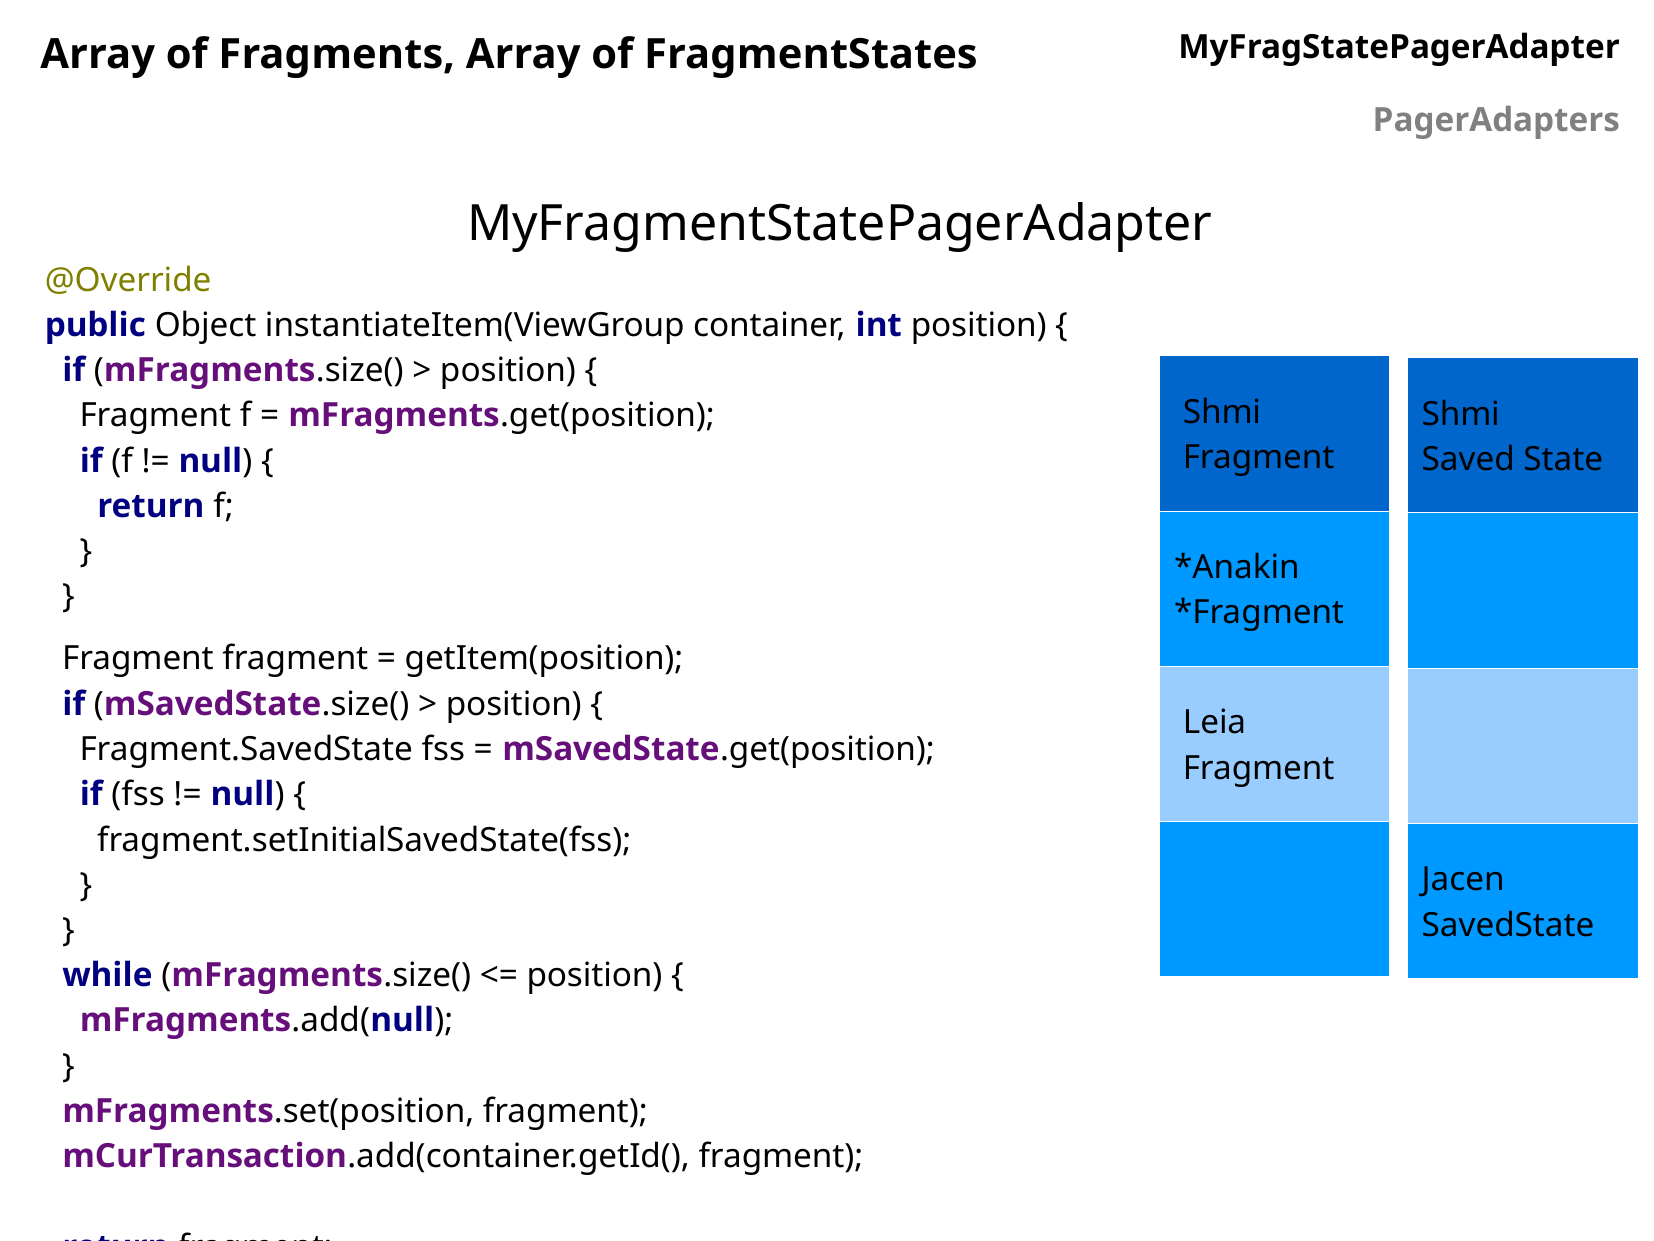

| Array of Fragments, Array of FragmentStates | MyFragStatePagerAdapter |
| --- | --- |
| | PagerAdapters |
MyPlainPagerAdapter - UML diagram
MyFragmentStatePagerAdapter
@Override
public Object instantiateItem(ViewGroup container, int position) {
 if (mFragments.size() > position) {
 Fragment f = mFragments.get(position);
 if (f != null) {
 return f;
 }
 }
 Fragment fragment = getItem(position);
 if (mSavedState.size() > position) {
 Fragment.SavedState fss = mSavedState.get(position);
 if (fss != null) {
 fragment.setInitialSavedState(fss);
 }
 }
 while (mFragments.size() <= position) {
 mFragments.add(null);
 }
 mFragments.set(position, fragment);
 mCurTransaction.add(container.getId(), fragment);
 return fragment;
}
| Shmi Fragment |
| --- |
| \*Anakin \*Fragment |
| Leia Fragment |
| |
| Shmi Fragment |
| --- |
| Anakin Fragment |
| \*Leia \*Fragment |
| |
| |
| --- |
| Anakin Fragment |
| \*Leia \*Fragment |
| |
| |
| --- |
| Anakin Fragment |
| \*Leia \*Fragment |
| Jacen Fragment |
| |
| --- |
| \*Anakin \*Fragment |
| Leia Fragment |
| Jacen Fragment |
| |
| --- |
| \*Anakin \*Fragment |
| Leia Fragment |
| |
| Shmi Fragment |
| --- |
| \*Anakin \*Fragment |
| Leia Fragment |
| |
| |
| --- |
| |
| |
| |
| Shmi Saved State |
| --- |
| |
| |
| |
| Shmi Saved State |
| --- |
| |
| |
| Jacen SavedState |